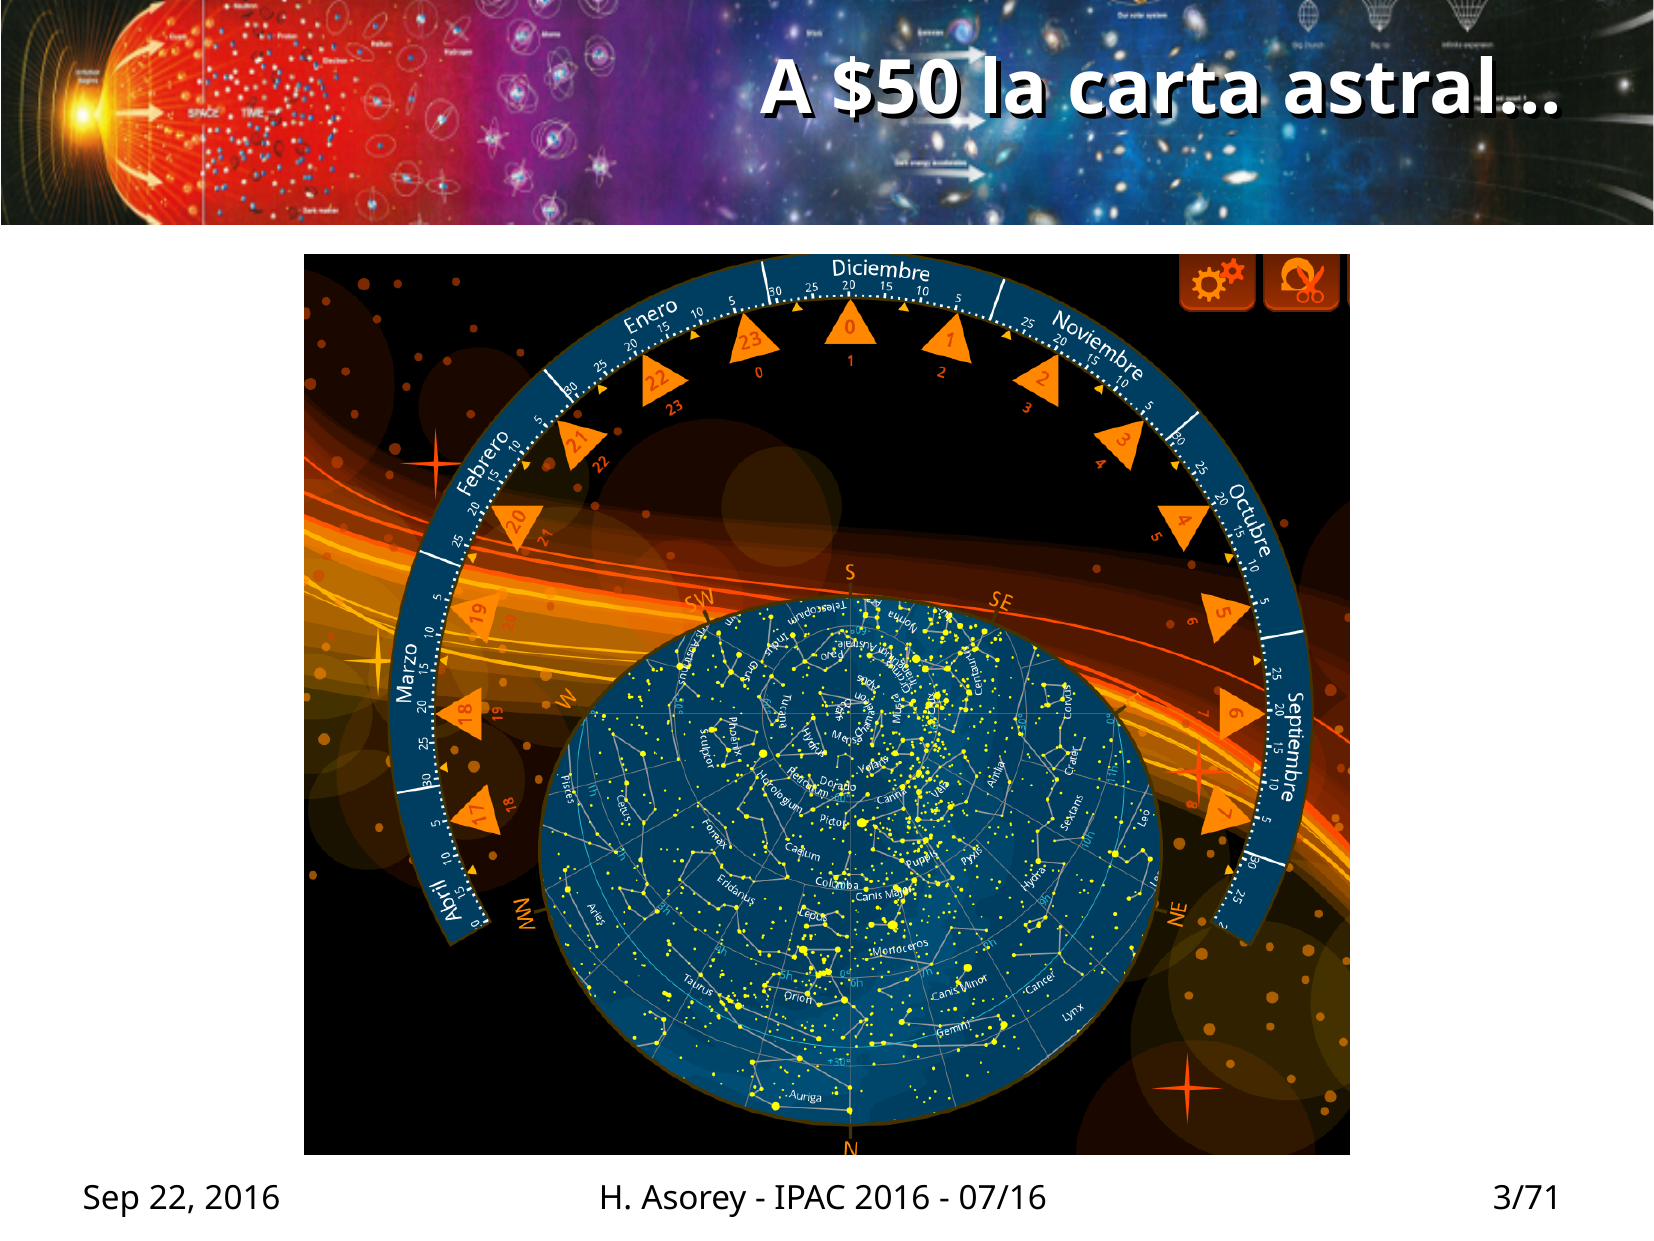

# A $50 la carta astral...
Sep 22, 2016
H. Asorey - IPAC 2016 - 07/16
3